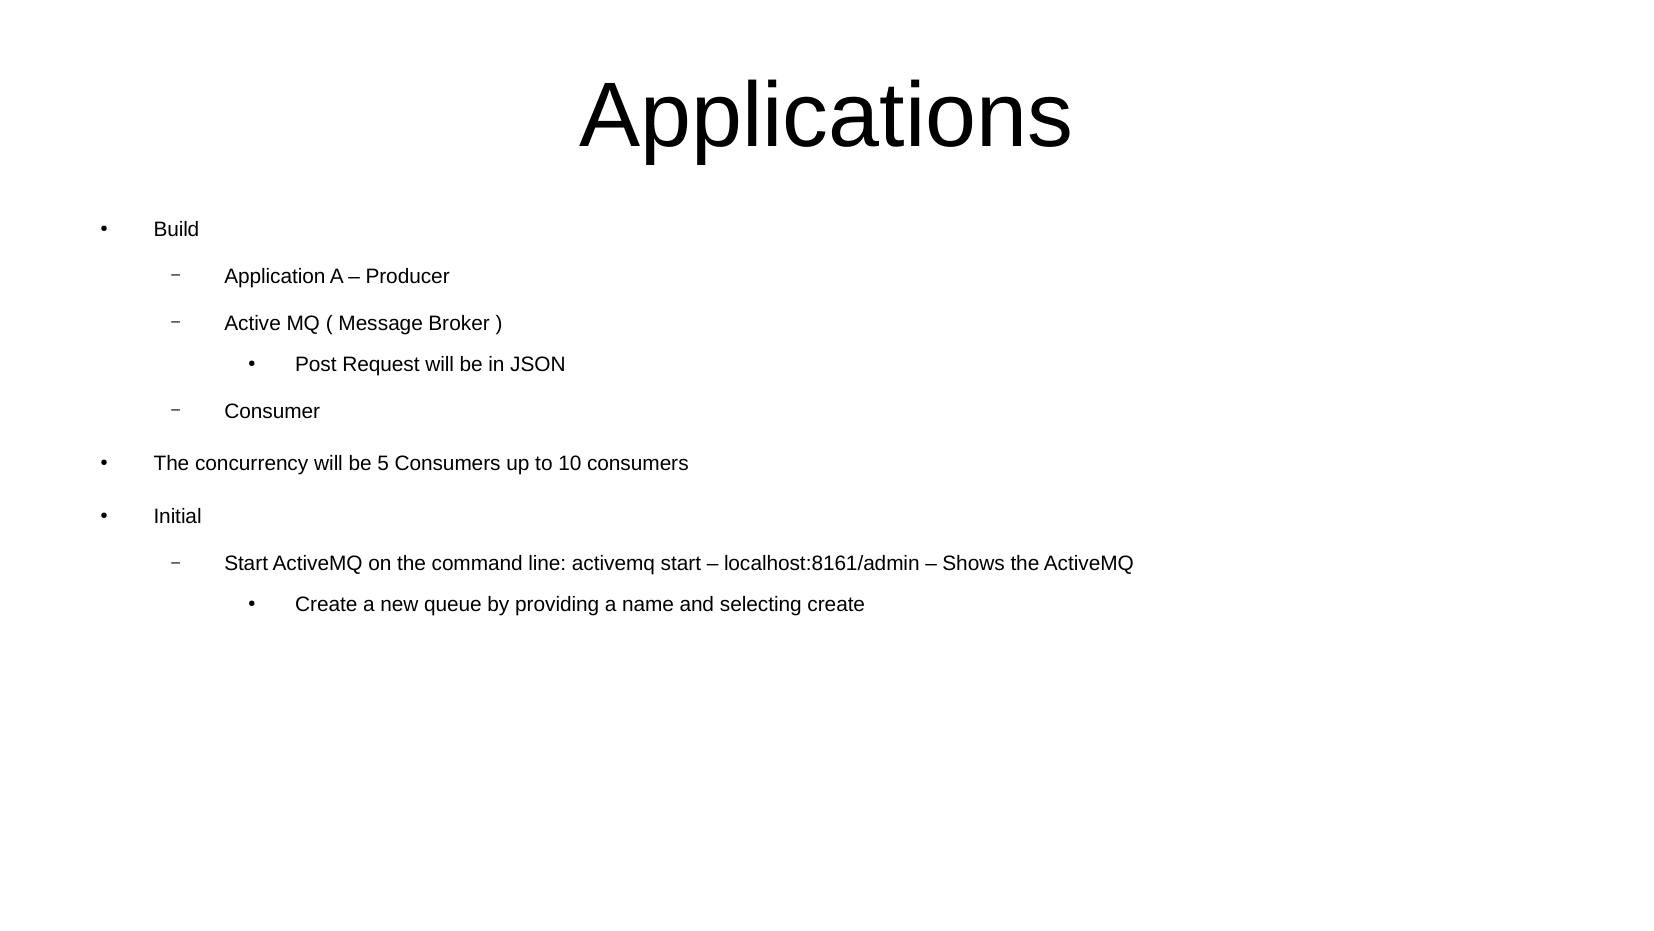

# Applications
Build
Application A – Producer
Active MQ ( Message Broker )
Post Request will be in JSON
Consumer
The concurrency will be 5 Consumers up to 10 consumers
Initial
Start ActiveMQ on the command line: activemq start – localhost:8161/admin – Shows the ActiveMQ
Create a new queue by providing a name and selecting create